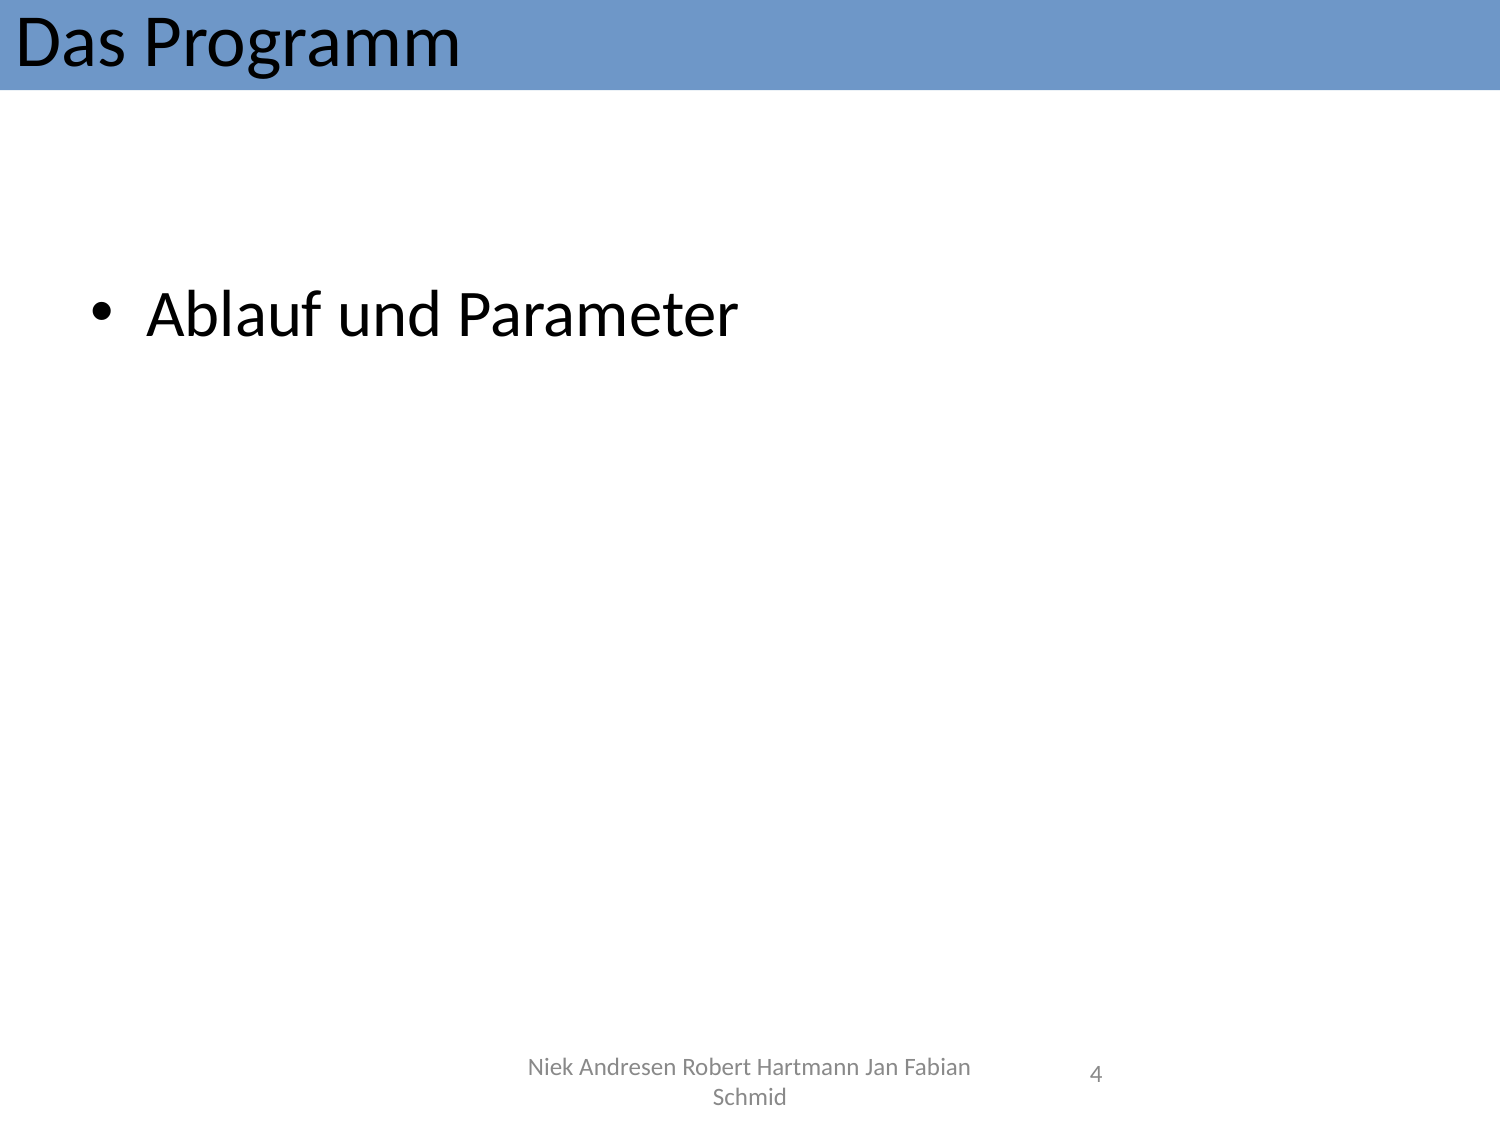

Das Programm
# Ablauf und Parameter
Niek Andresen Robert Hartmann Jan Fabian Schmid